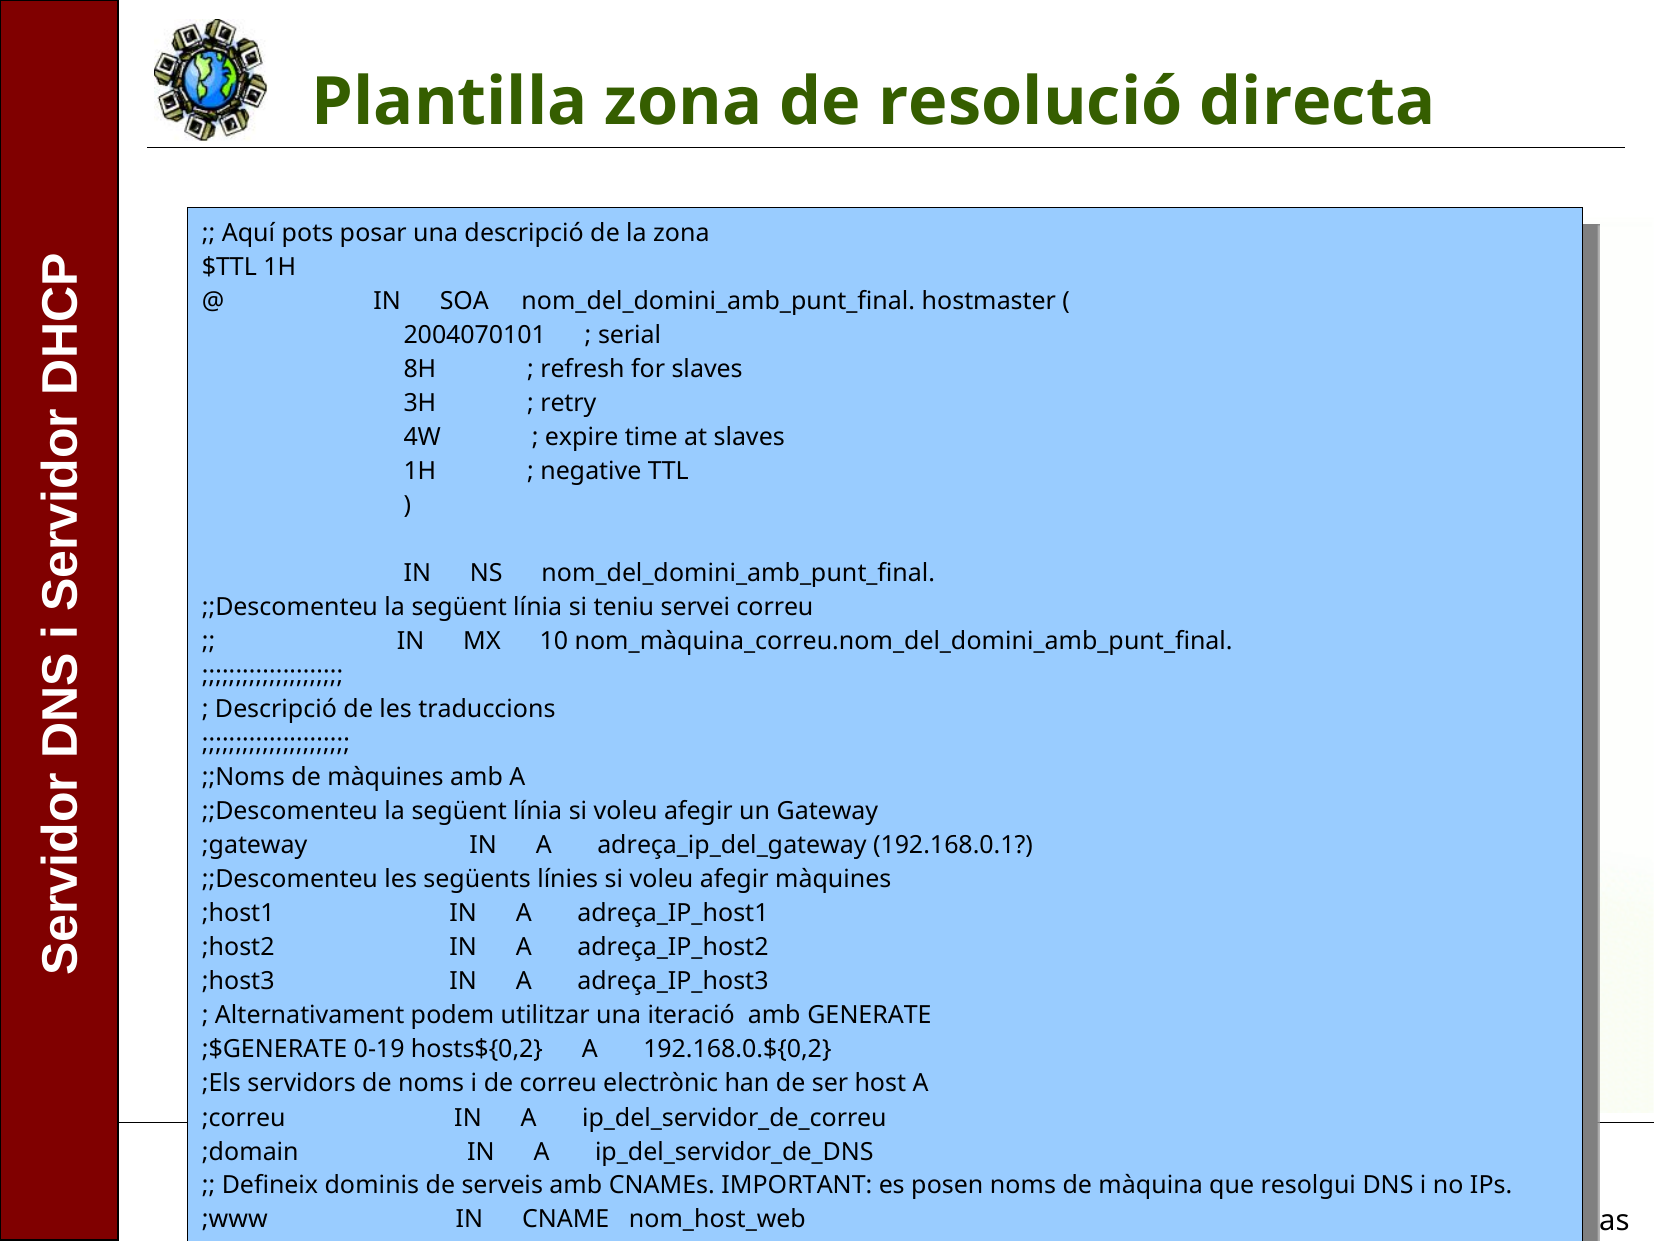

# Plantilla zona de resolució directa
;; Aquí pots posar una descripció de la zona
$TTL 1H
@ IN SOA nom_del_domini_amb_punt_final. hostmaster (
 2004070101  ; serial
 8H  ; refresh for slaves
 3H  ; retry
 4W  ; expire time at slaves
 1H  ; negative TTL
 )
 IN NS nom_del_domini_amb_punt_final.
;;Descomenteu la següent línia si teniu servei correu
;; IN MX 10 nom_màquina_correu.nom_del_domini_amb_punt_final.
;;;;;;;;;;;;;;;;;;;;;
; Descripció de les traduccions
;;;;;;;;;;;;;;;;;;;;;;
;;Noms de màquines amb A
;;Descomenteu la següent línia si voleu afegir un Gateway
;gateway IN A adreça_ip_del_gateway (192.168.0.1?)
;;Descomenteu les següents línies si voleu afegir màquines
;host1 IN A adreça_IP_host1
;host2 IN A adreça_IP_host2
;host3 IN A adreça_IP_host3
; Alternativament podem utilitzar una iteració amb GENERATE
;$GENERATE 0-19 hosts${0,2} A 192.168.0.${0,2}
;Els servidors de noms i de correu electrònic han de ser host A
;correu IN A ip_del_servidor_de_correu
;domain IN A ip_del_servidor_de_DNS
;; Defineix dominis de serveis amb CNAMEs. IMPORTANT: es posen noms de màquina que resolgui DNS i no IPs.
;www IN CNAME nom_host_web
;ldap IN CNAME nom_host_ldap